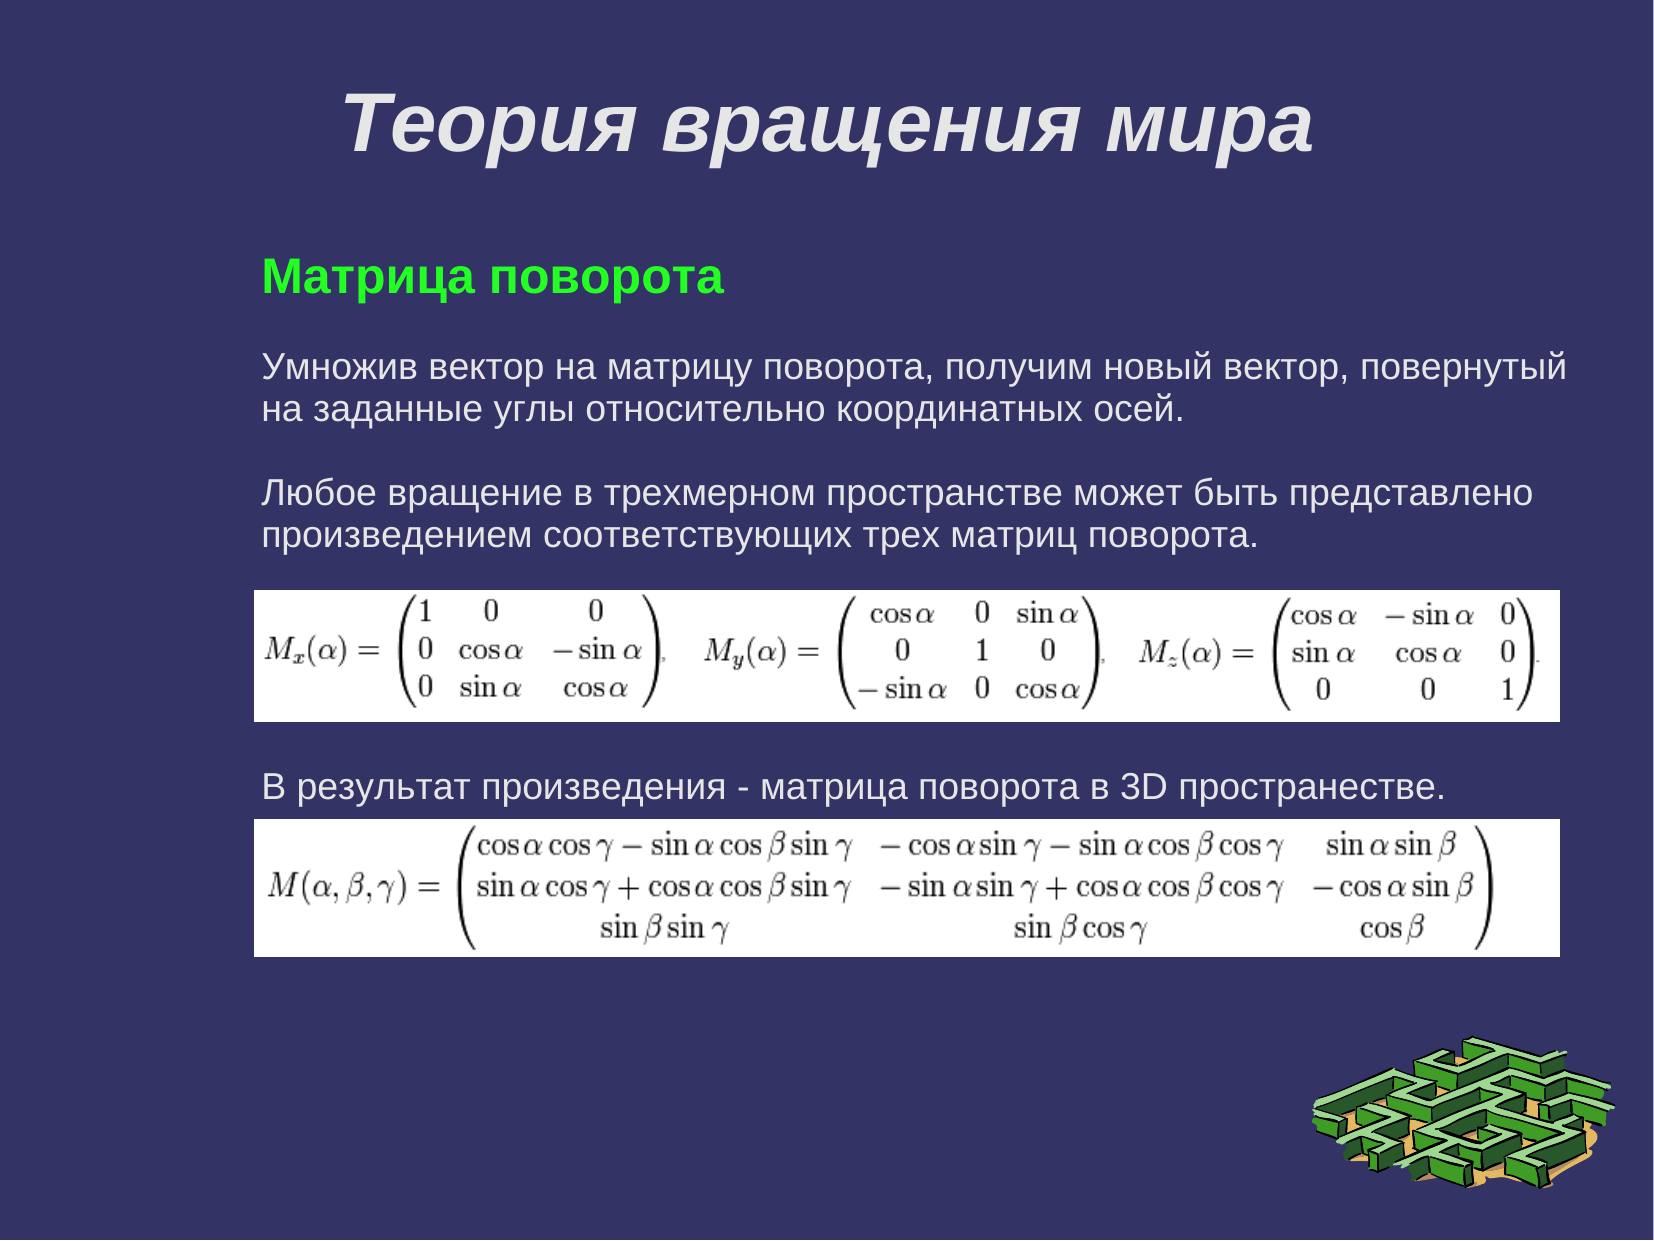

# Теория вращения мира
Матрица поворота
Умножив вектор на матрицу поворота, получим новый вектор, повернутый на заданные углы относительно координатных осей.
Любое вращение в трехмерном пространстве может быть представлено произведением соответствующих трех матриц поворота.
В результат произведения - матрица поворота в 3D пространестве.